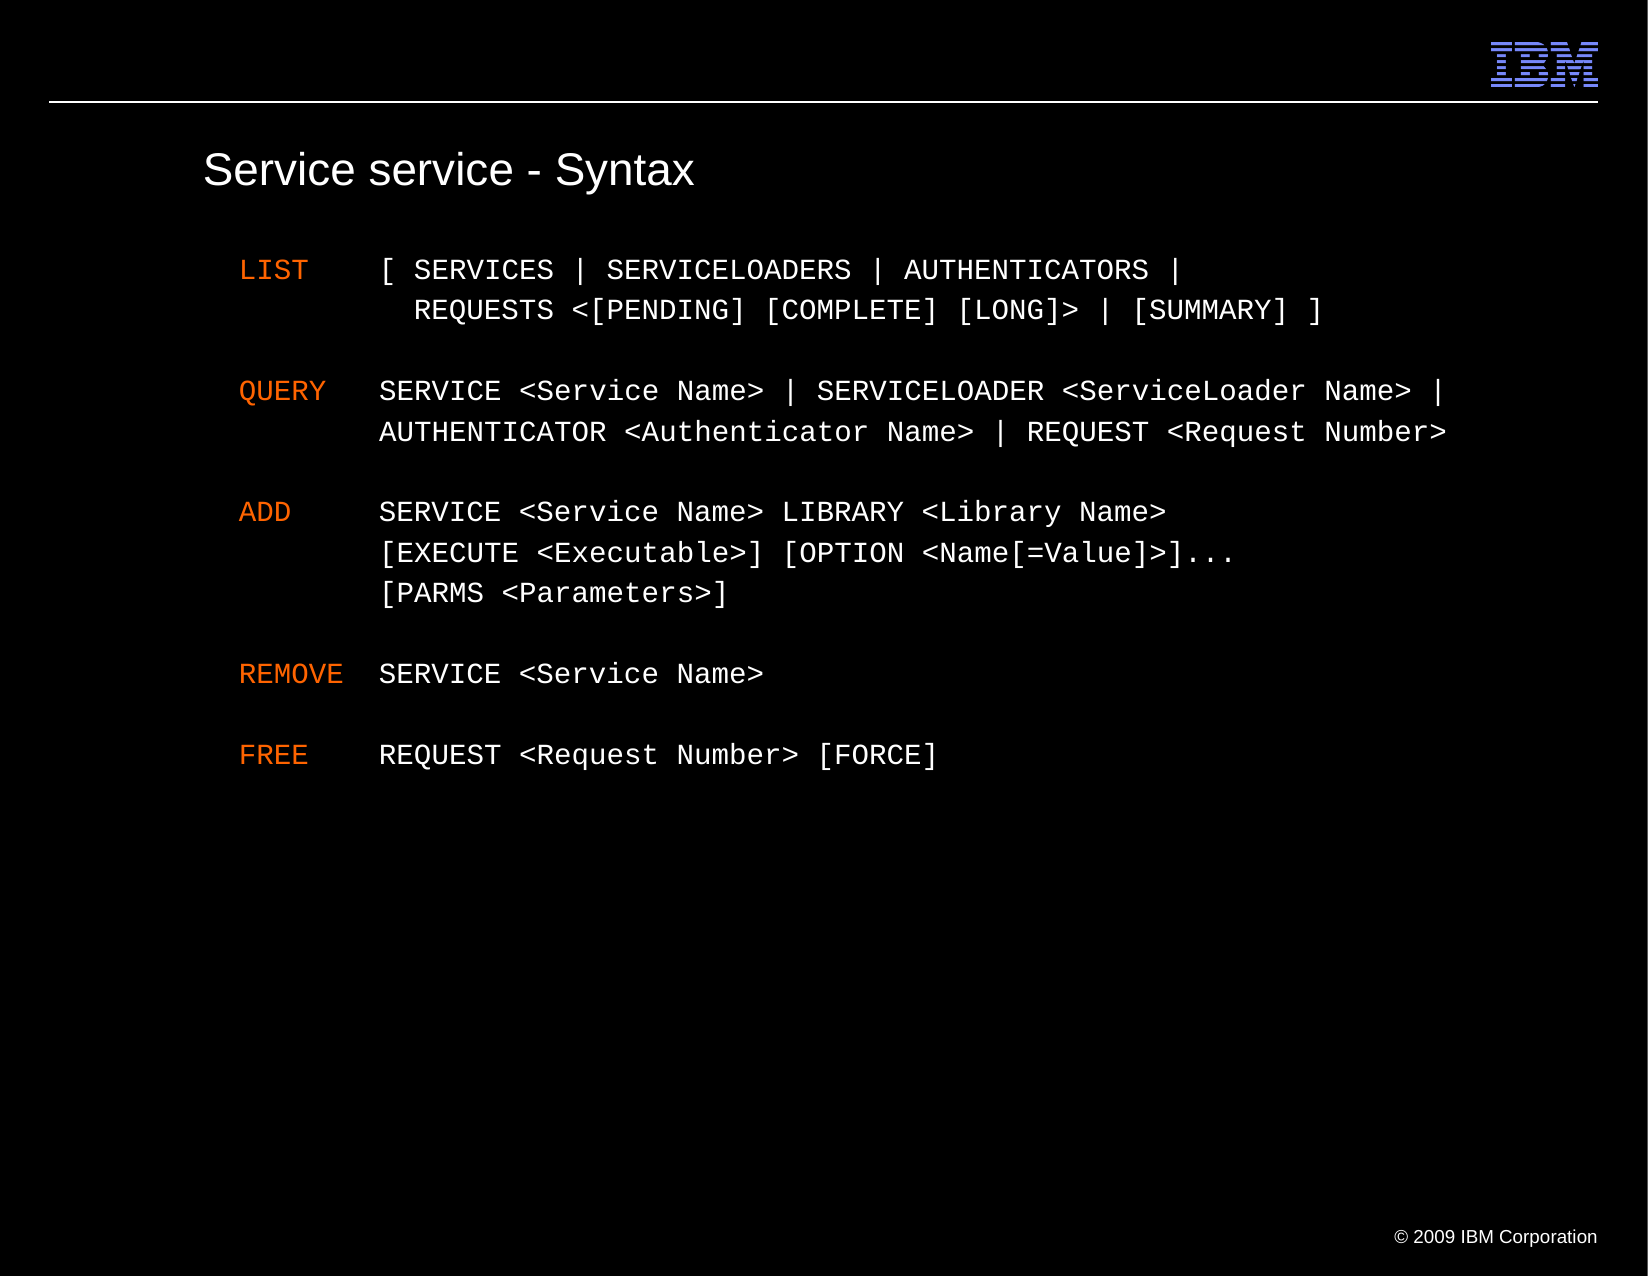

# Service service - Syntax
LIST [ SERVICES | SERVICELOADERS | AUTHENTICATORS |
 REQUESTS <[PENDING] [COMPLETE] [LONG]> | [SUMMARY] ]
QUERY SERVICE <Service Name> | SERVICELOADER <ServiceLoader Name> |
 AUTHENTICATOR <Authenticator Name> | REQUEST <Request Number>
ADD SERVICE <Service Name> LIBRARY <Library Name>
 [EXECUTE <Executable>] [OPTION <Name[=Value]>]...
 [PARMS <Parameters>]
REMOVE SERVICE <Service Name>
FREE REQUEST <Request Number> [FORCE]